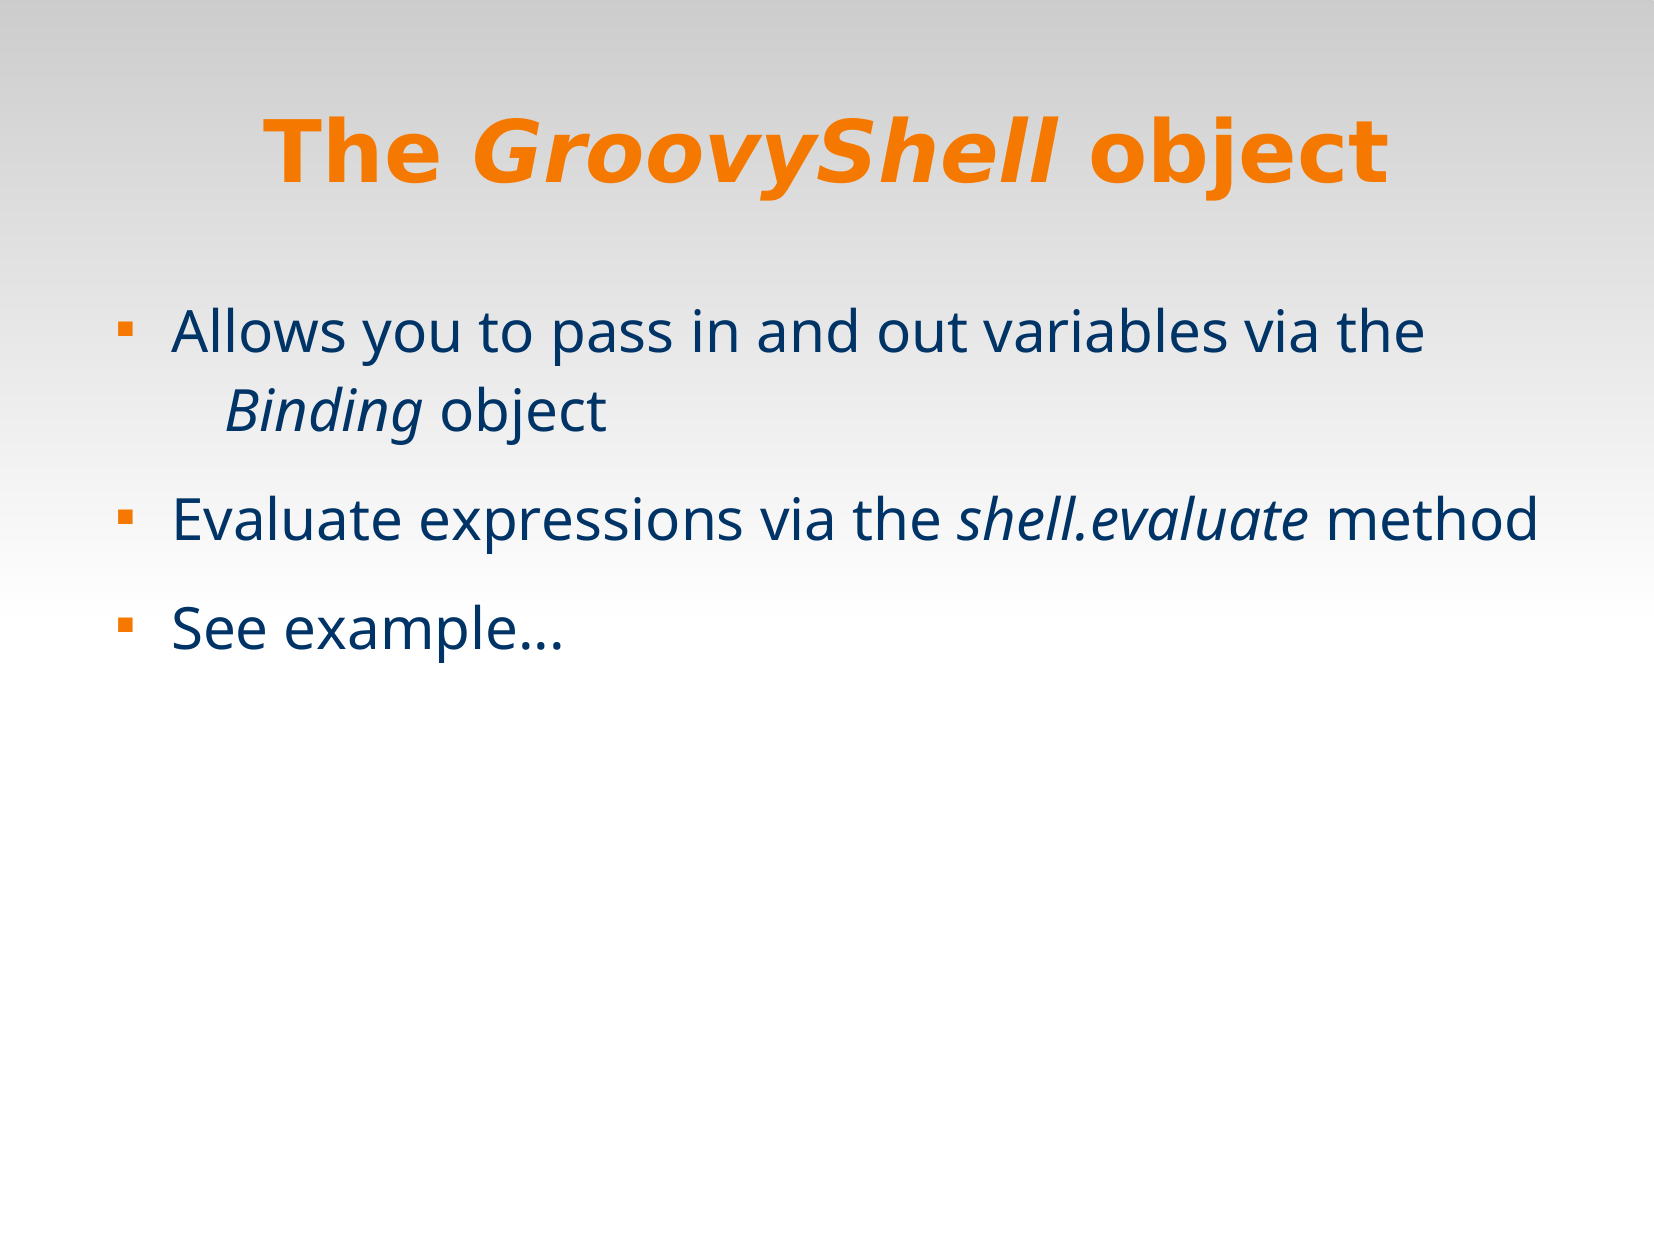

# The GroovyShell object
Allows you to pass in and out variables via the Binding object
Evaluate expressions via the shell.evaluate method
See example...